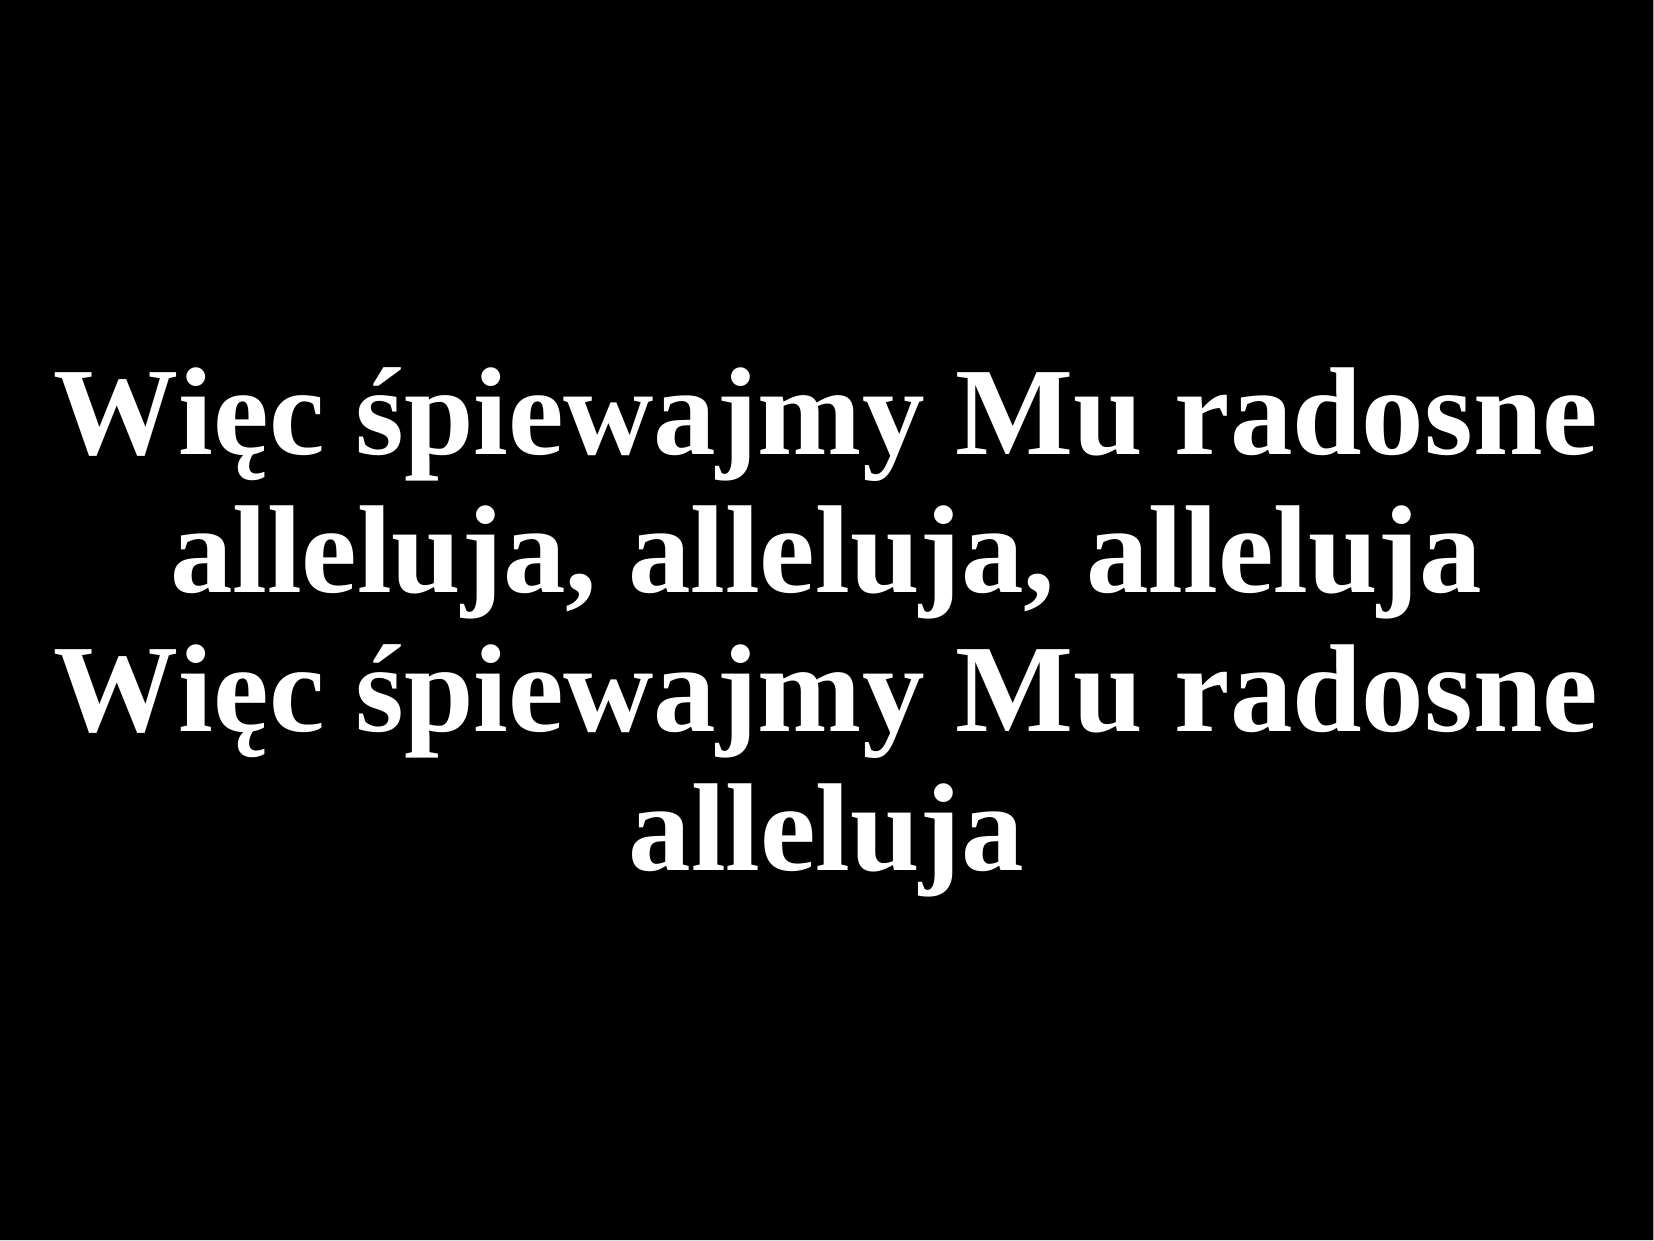

# Więc śpiewajmy Mu radosne alleluja, alleluja, alleluja Więc śpiewajmy Mu radosne alleluja